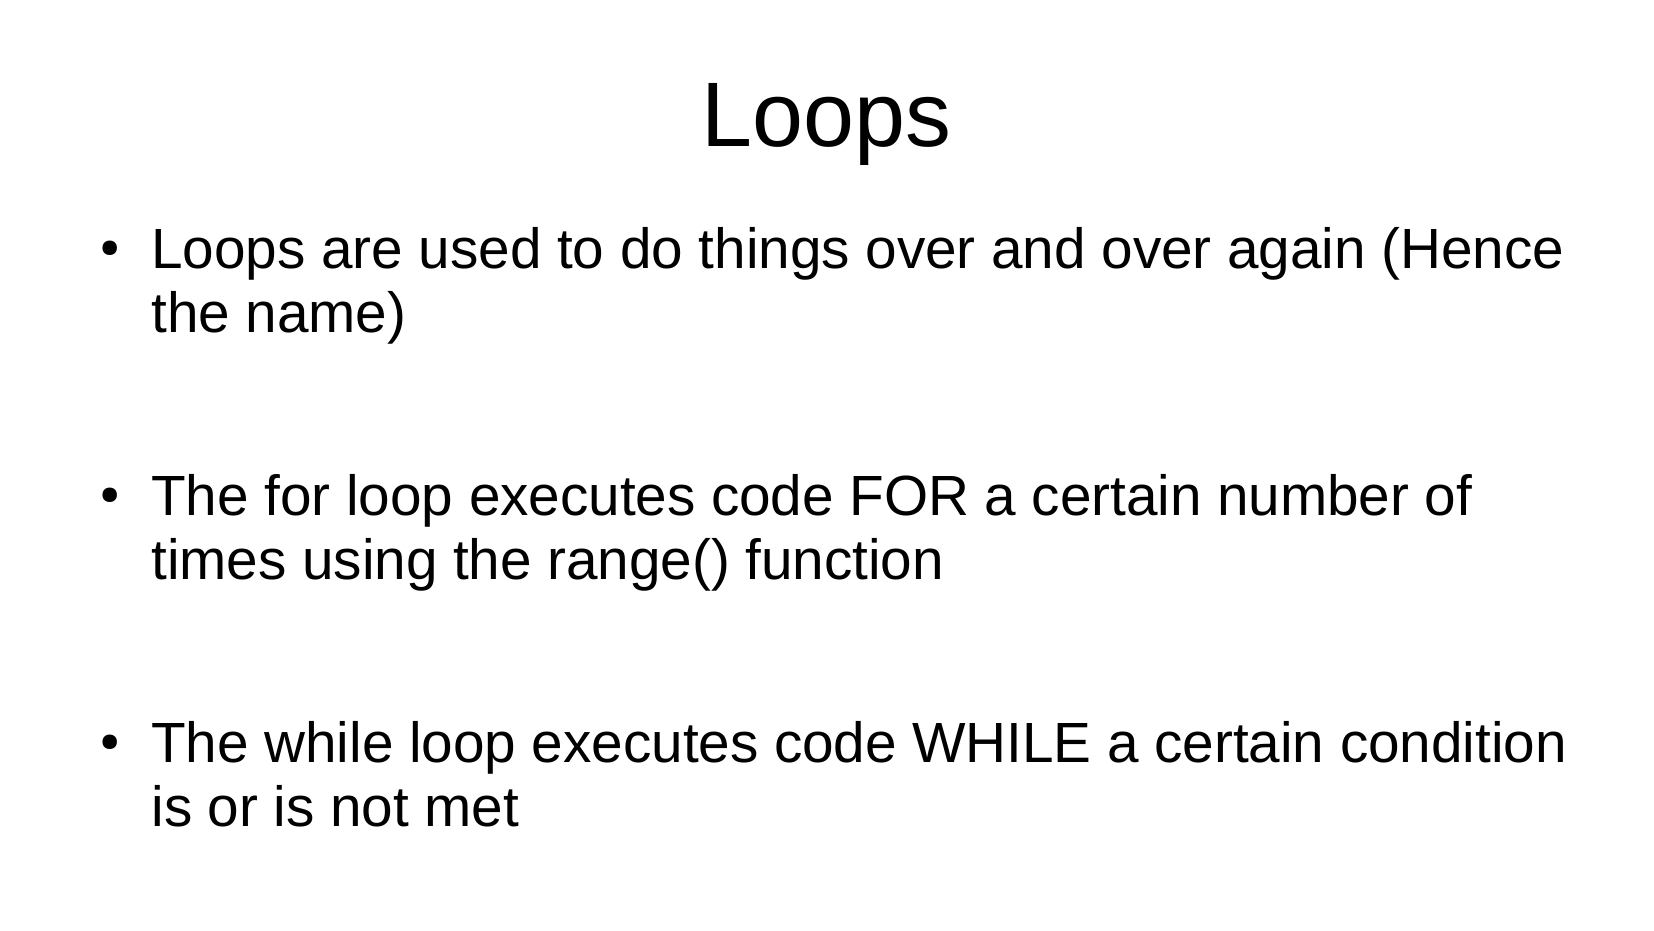

# Loops
Loops are used to do things over and over again (Hence the name)
The for loop executes code FOR a certain number of times using the range() function
The while loop executes code WHILE a certain condition is or is not met